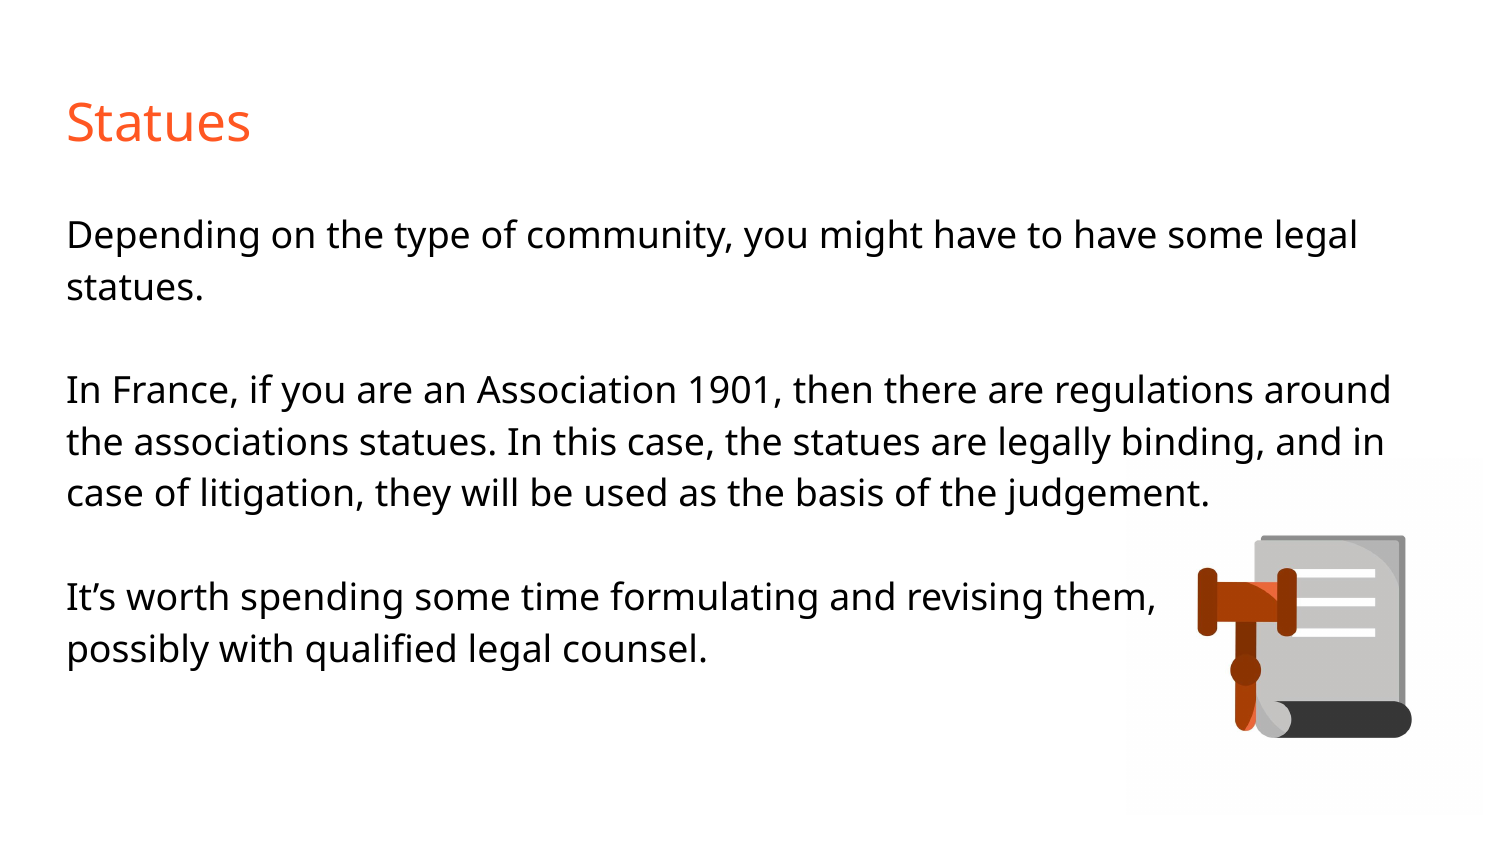

# Statues
Depending on the type of community, you might have to have some legal statues.
In France, if you are an Association 1901, then there are regulations around the associations statues. In this case, the statues are legally binding, and in case of litigation, they will be used as the basis of the judgement.
It’s worth spending some time formulating and revising them,
possibly with qualified legal counsel.